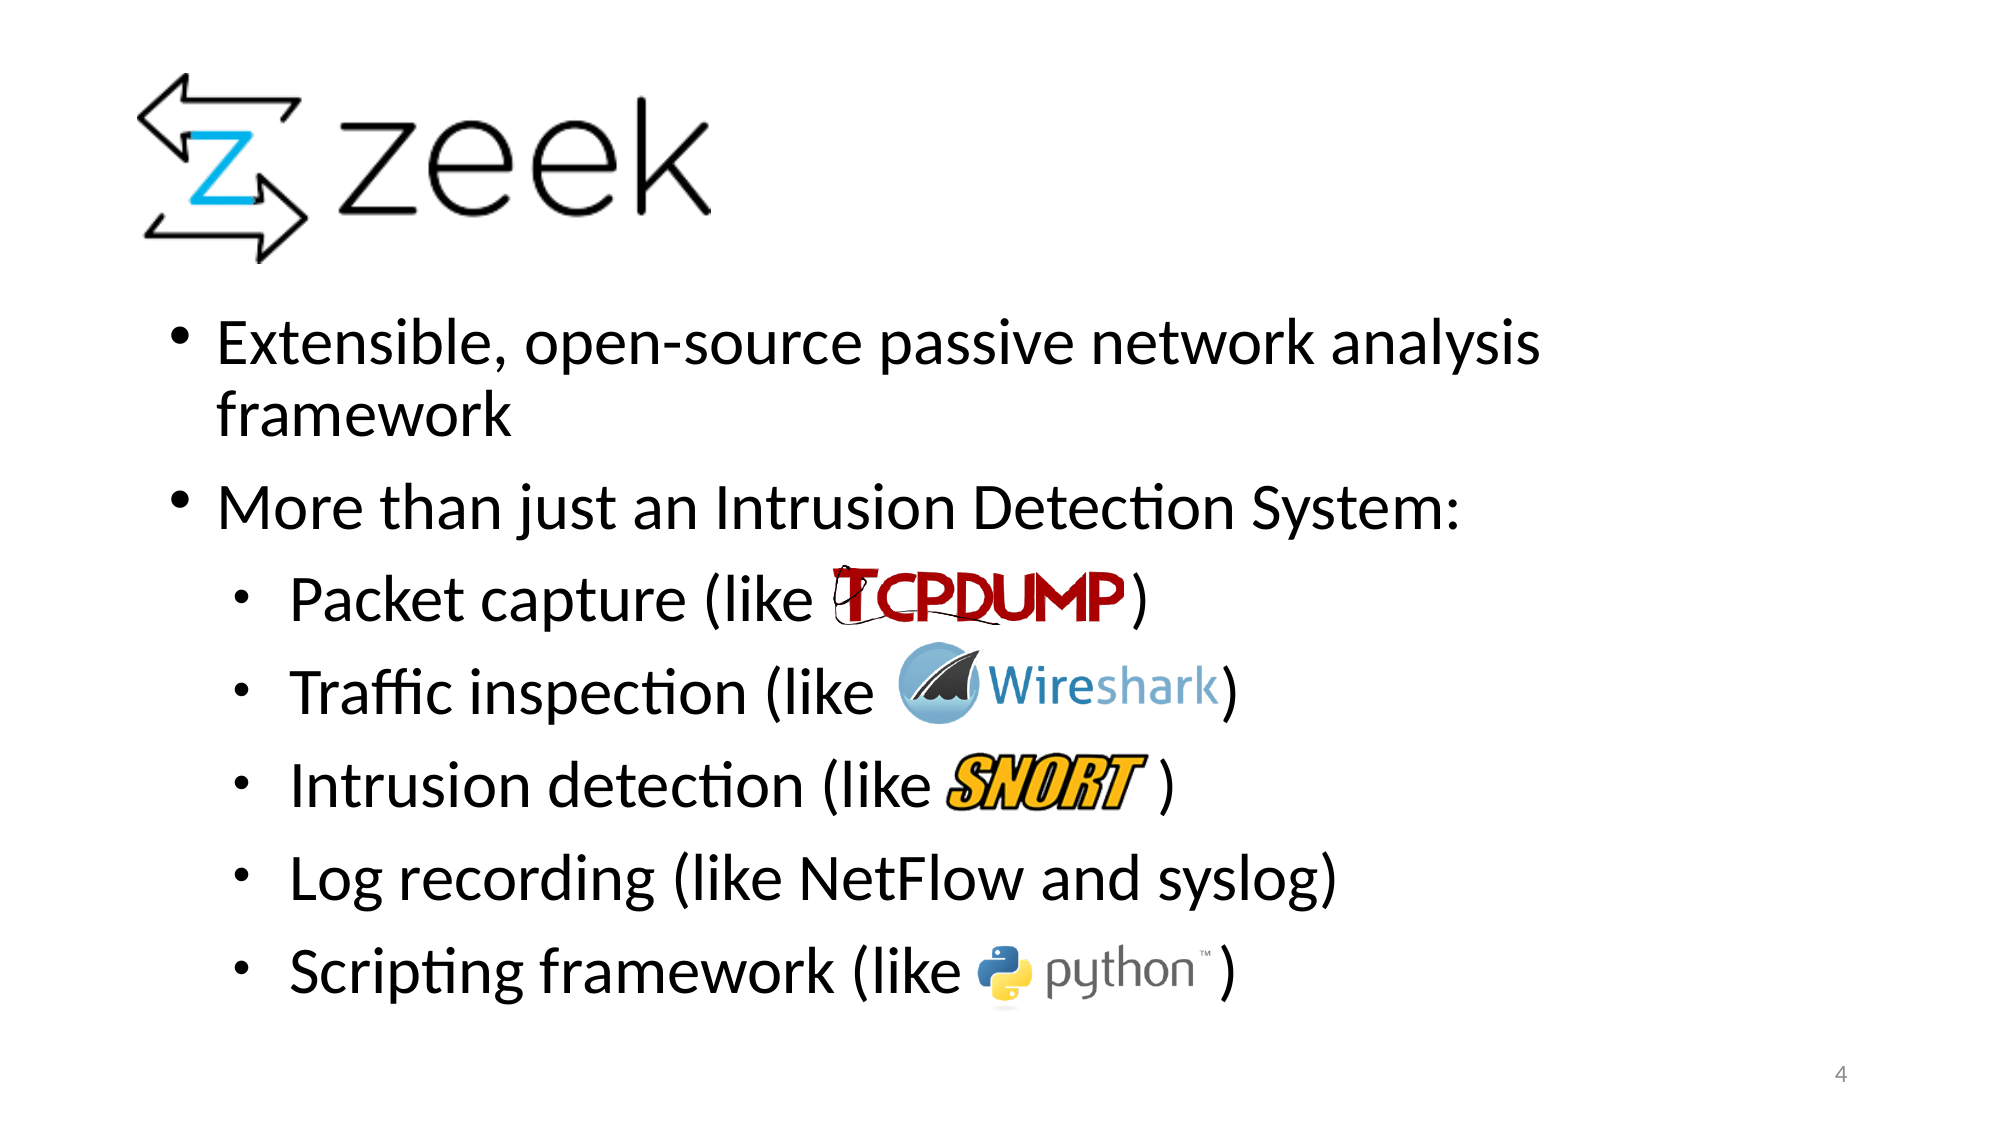

# Extensible, open-source passive network analysis framework
More than just an Intrusion Detection System:
Packet capture (like )
Traffic inspection (like )
Intrusion detection (like )
Log recording (like NetFlow and syslog)
Scripting framework (like )
3